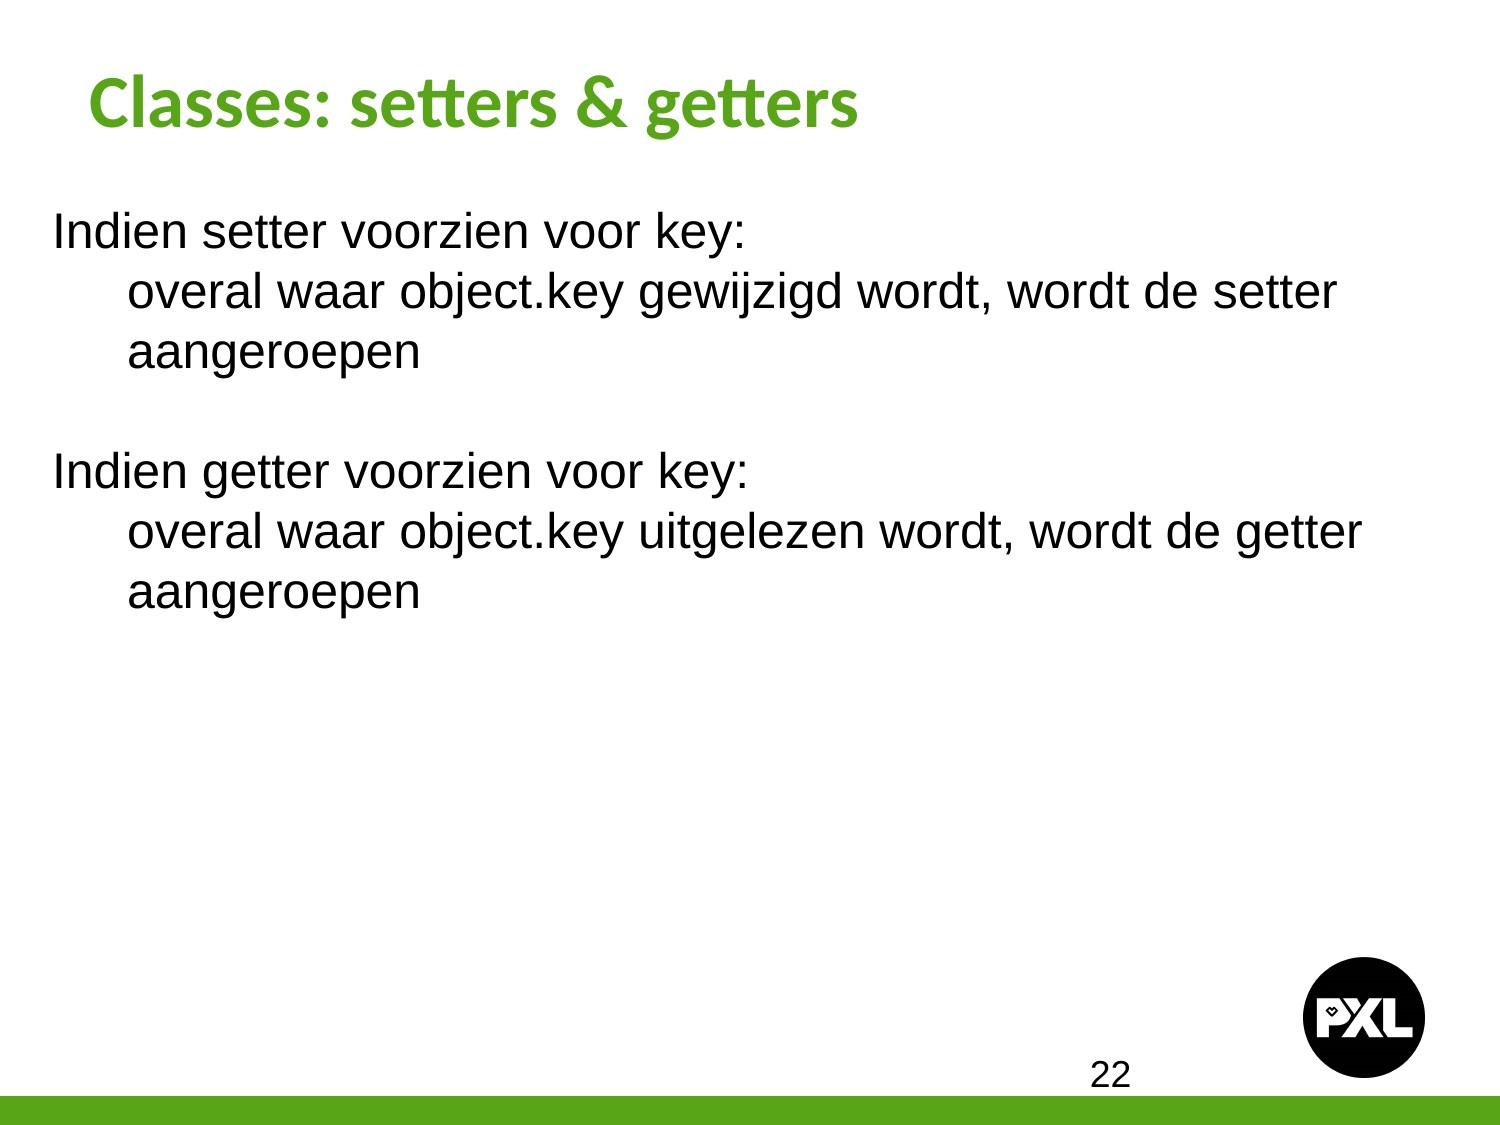

Classes: setters & getters
Indien setter voorzien voor key:
overal waar object.key gewijzigd wordt, wordt de setter aangeroepen
Indien getter voorzien voor key:
overal waar object.key uitgelezen wordt, wordt de getter aangeroepen